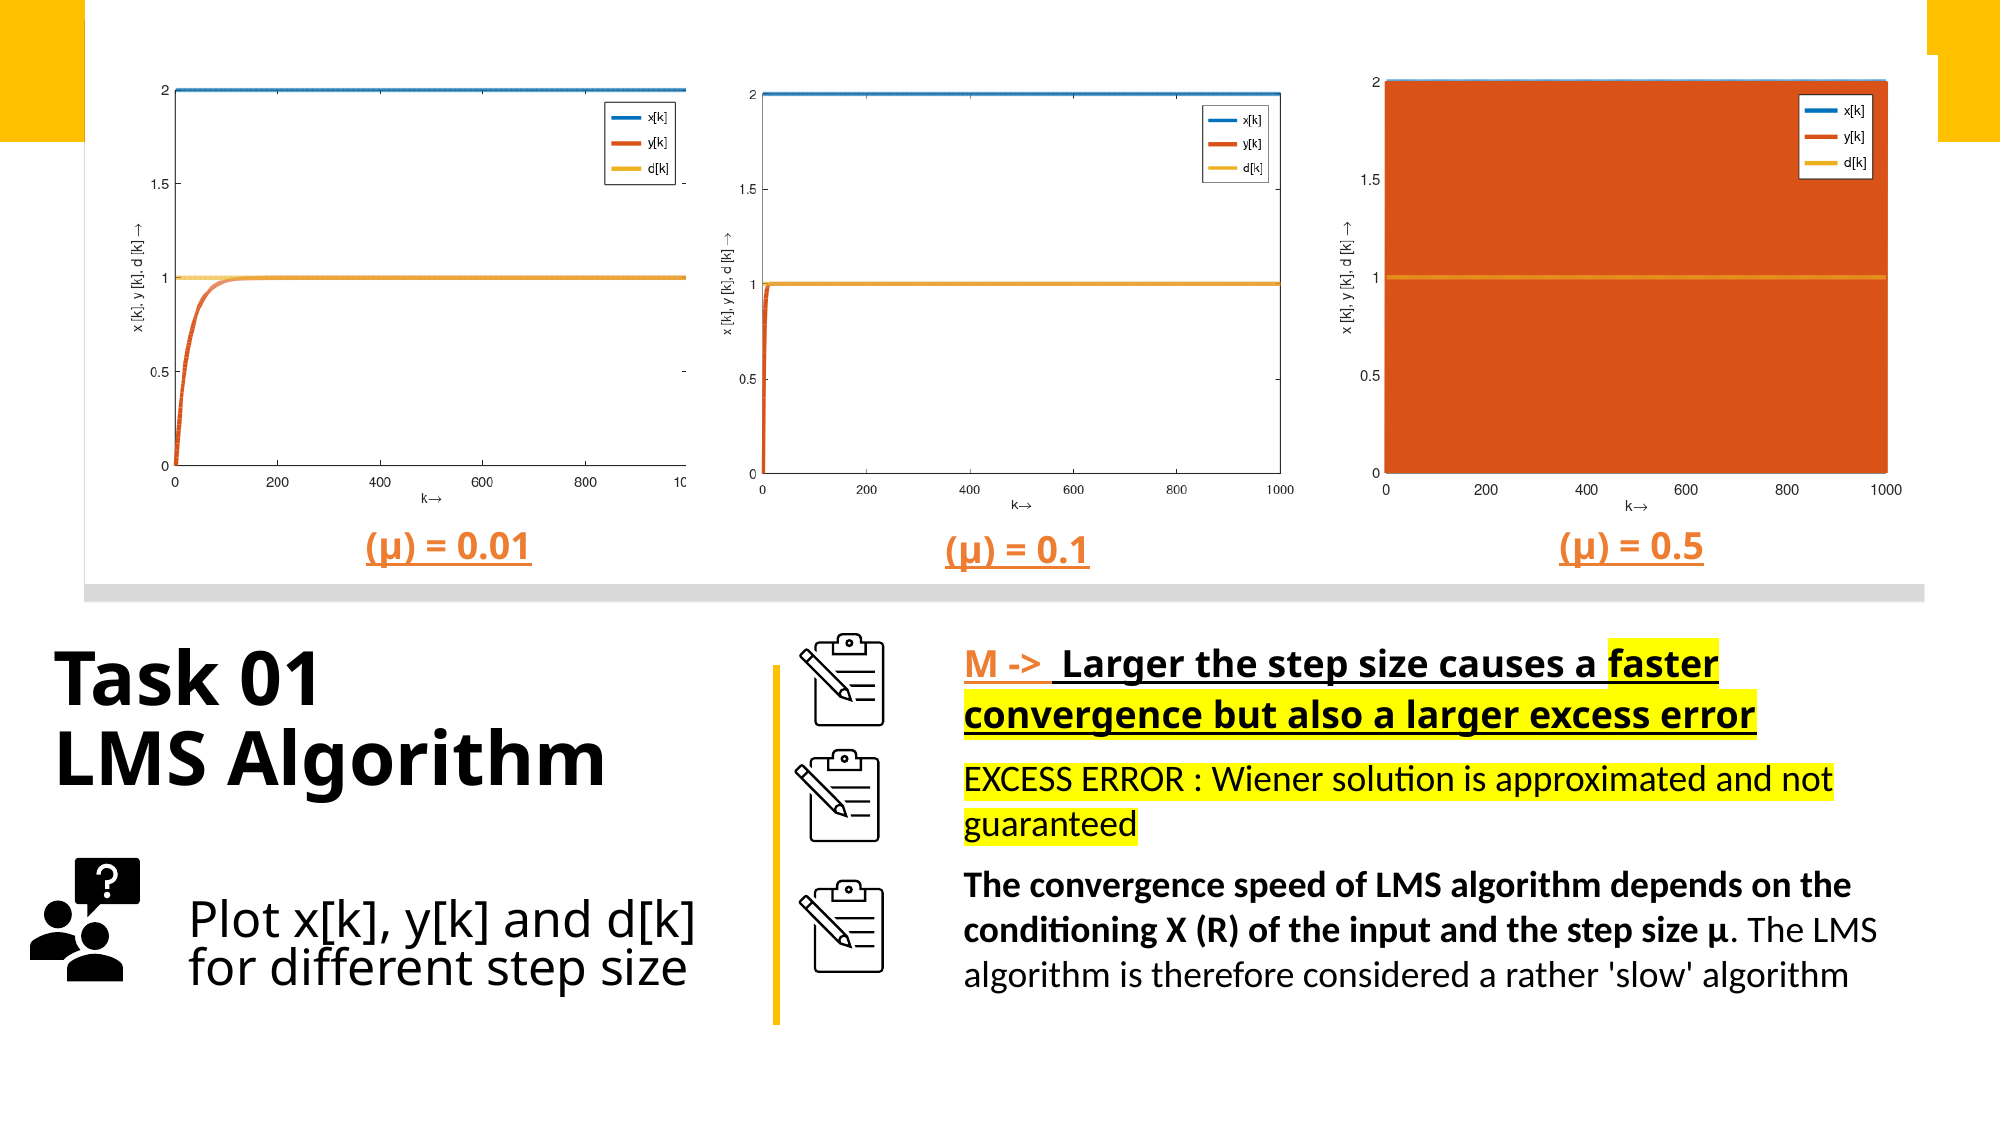

(μ) = 0.01
(μ) = 0.5
(μ) = 0.1
# Task 01 LMS Algorithm
Μ -> Larger the step size causes a faster convergence but also a larger excess error
EXCESS ERROR : Wiener solution is approximated and not guaranteed
The convergence speed of LMS algorithm depends on the conditioning X (R) of the input and the step size µ. The LMS algorithm is therefore considered a rather 'slow' algorithm
Plot x[k], y[k] and d[k] for different step size